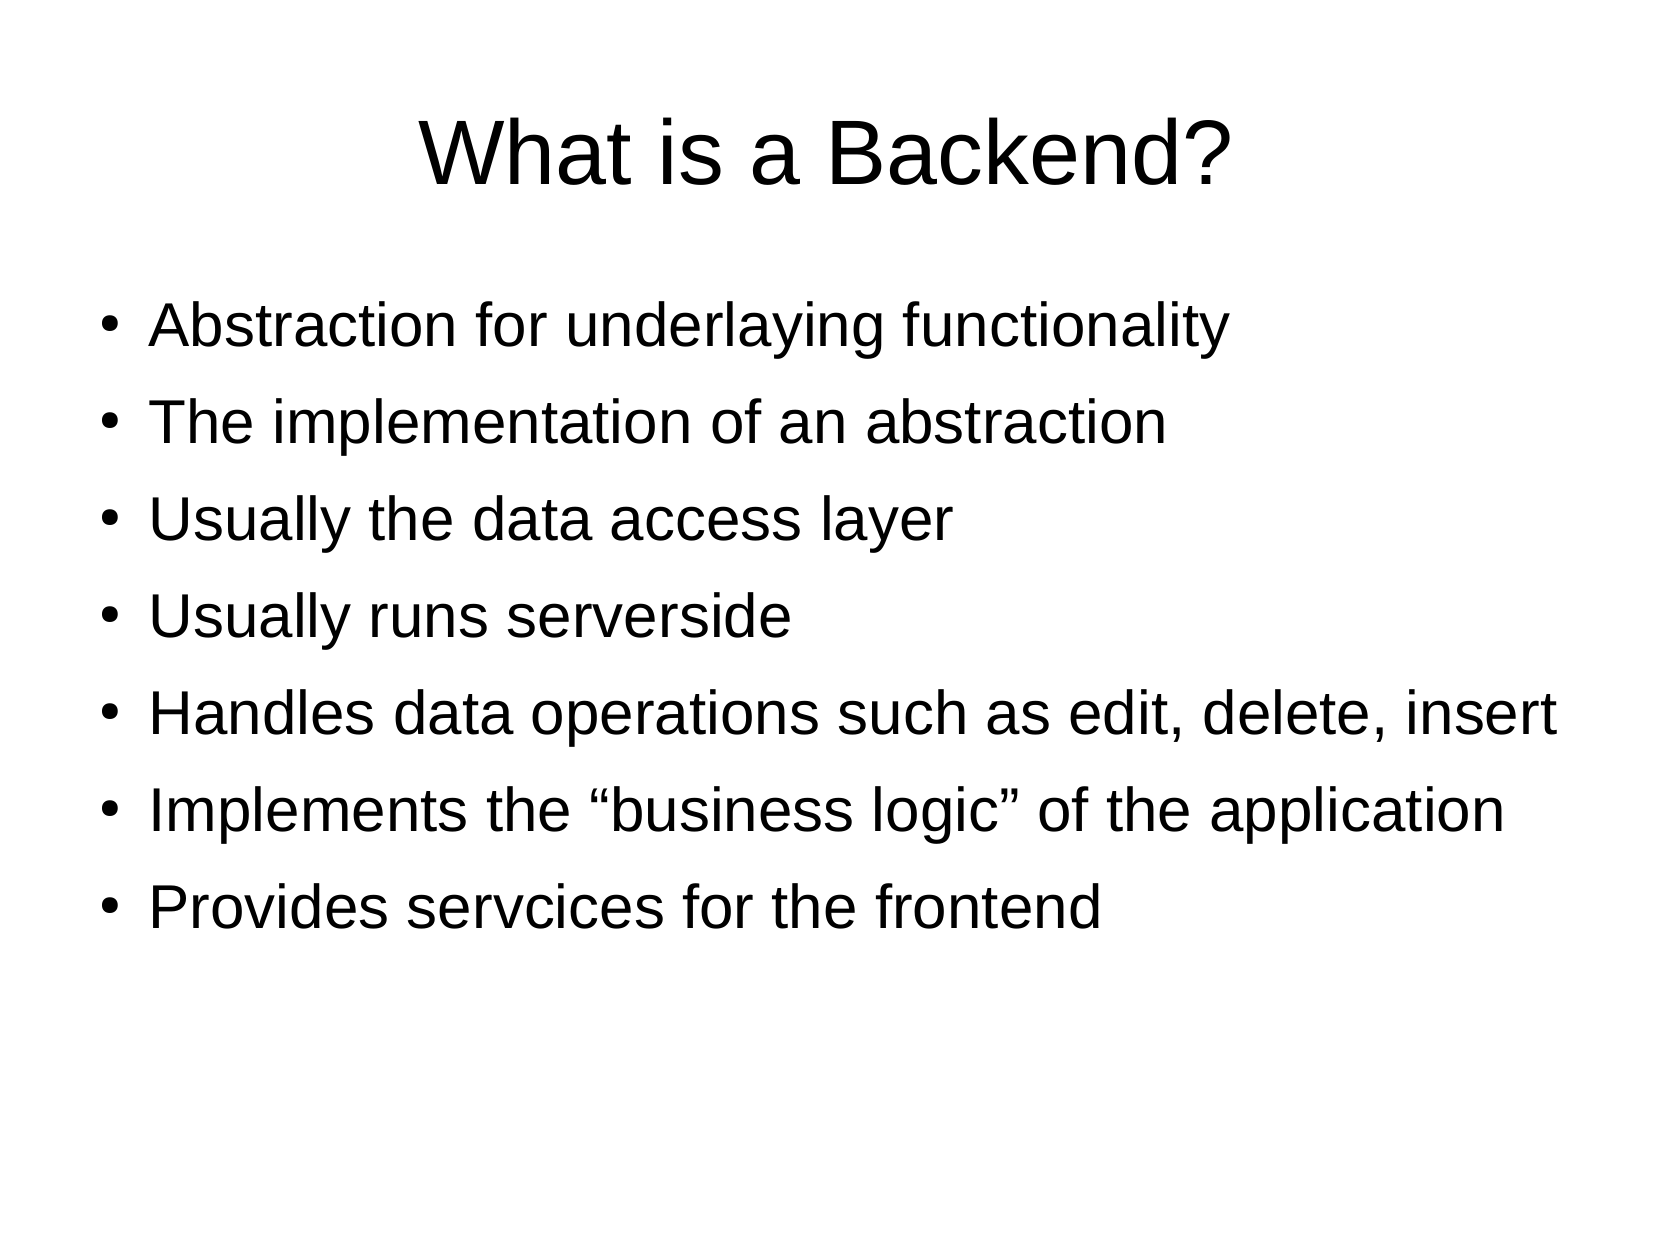

# What is a Backend?
Abstraction for underlaying functionality
The implementation of an abstraction
Usually the data access layer
Usually runs serverside
Handles data operations such as edit, delete, insert
Implements the “business logic” of the application
Provides servcices for the frontend